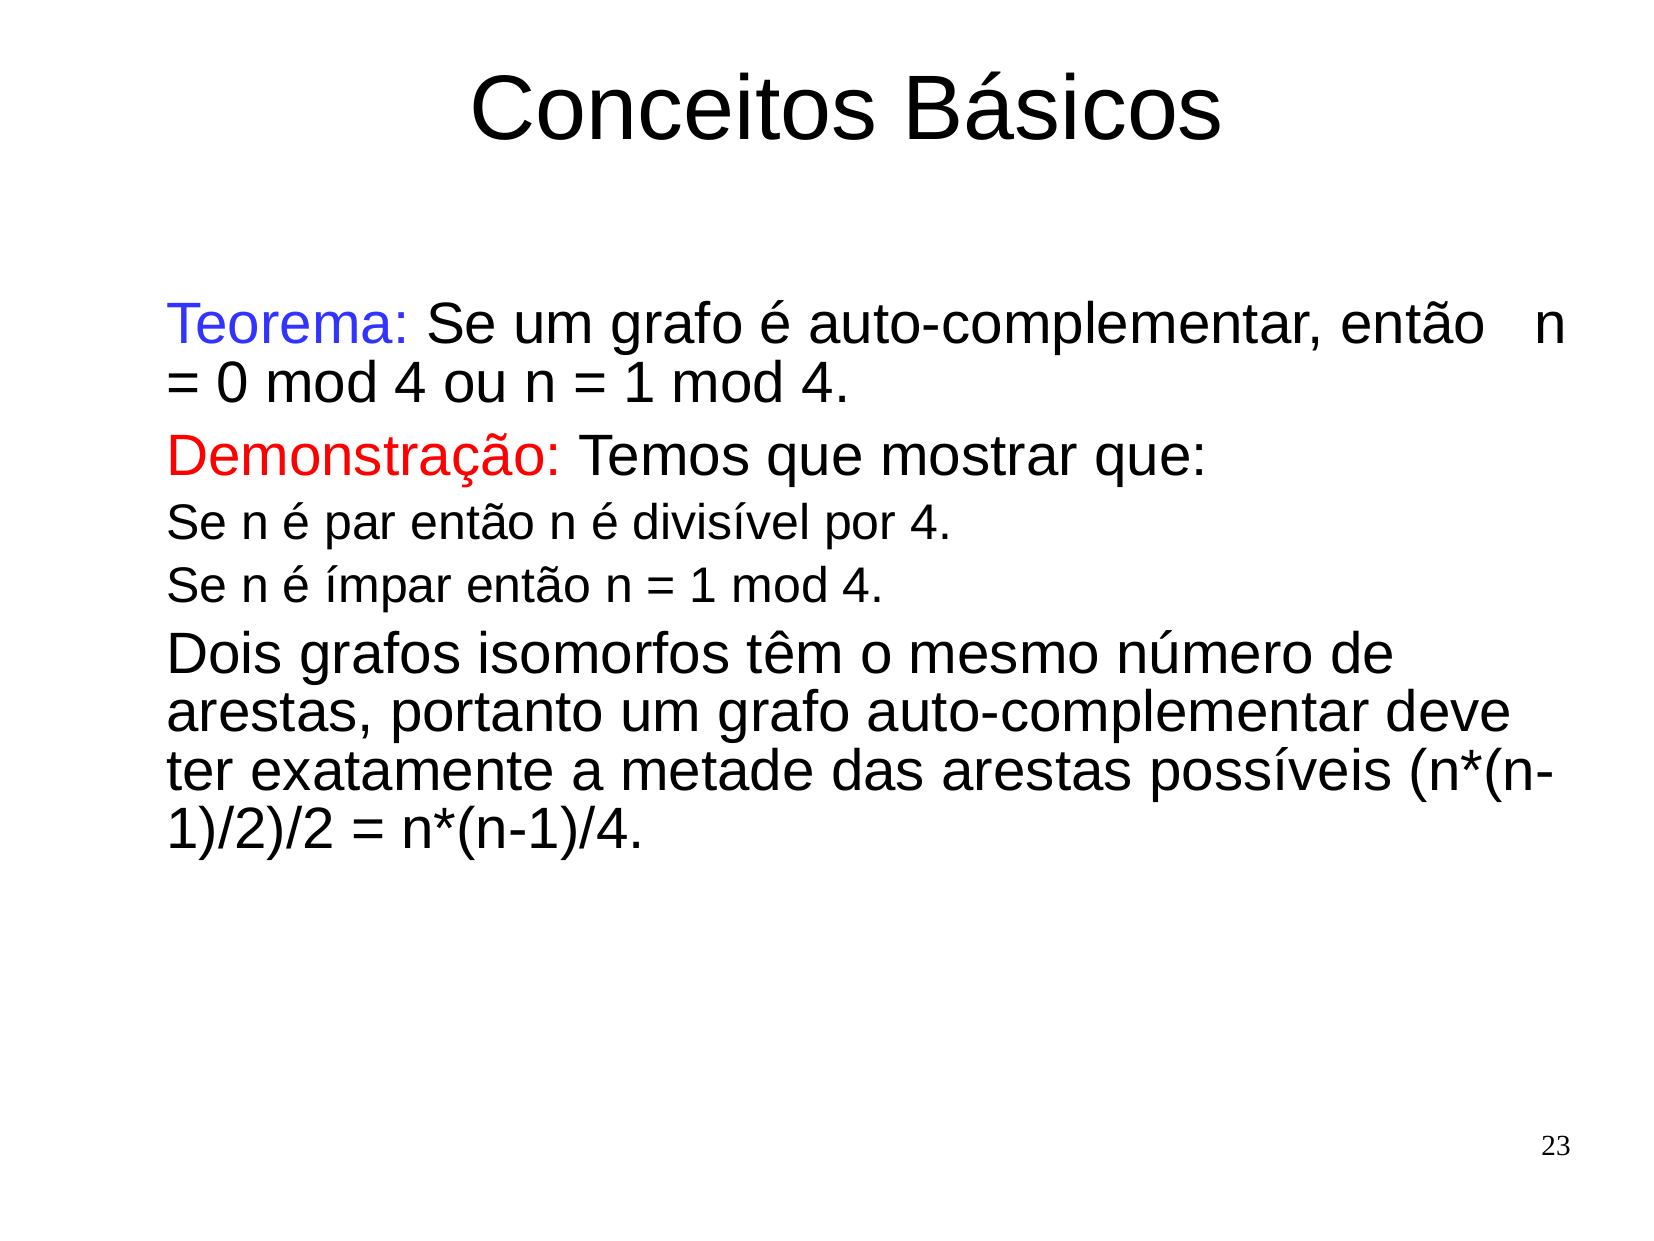

# Conceitos Básicos
Teorema: Se um grafo é auto-complementar, então n = 0 mod 4 ou n = 1 mod 4.
Demonstração: Temos que mostrar que:
Se n é par então n é divisível por 4.
Se n é ímpar então n = 1 mod 4.
Dois grafos isomorfos têm o mesmo número de arestas, portanto um grafo auto-complementar deve ter exatamente a metade das arestas possíveis (n*(n-1)/2)/2 = n*(n-1)/4.
23